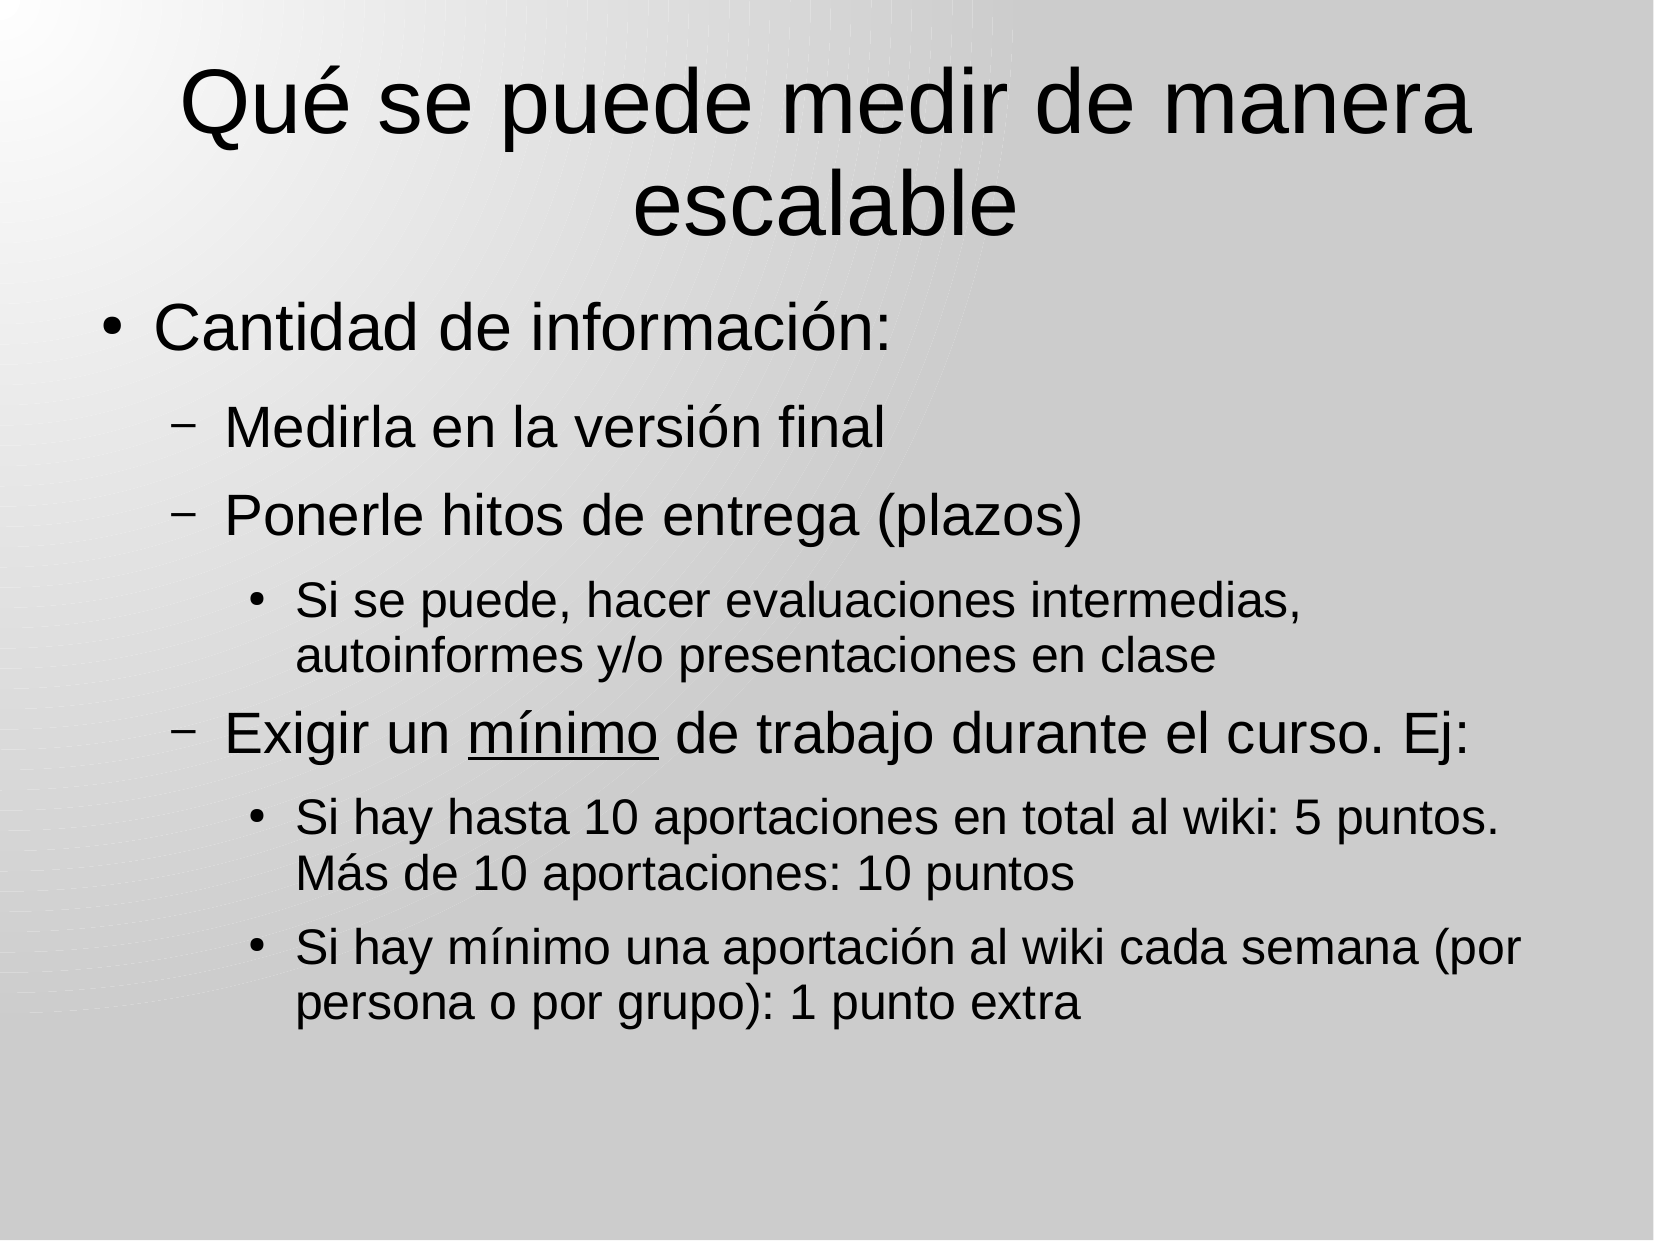

# Qué se puede medir de manera escalable
Cantidad de información:
Medirla en la versión final
Ponerle hitos de entrega (plazos)
Si se puede, hacer evaluaciones intermedias, autoinformes y/o presentaciones en clase
Exigir un mínimo de trabajo durante el curso. Ej:
Si hay hasta 10 aportaciones en total al wiki: 5 puntos. Más de 10 aportaciones: 10 puntos
Si hay mínimo una aportación al wiki cada semana (por persona o por grupo): 1 punto extra